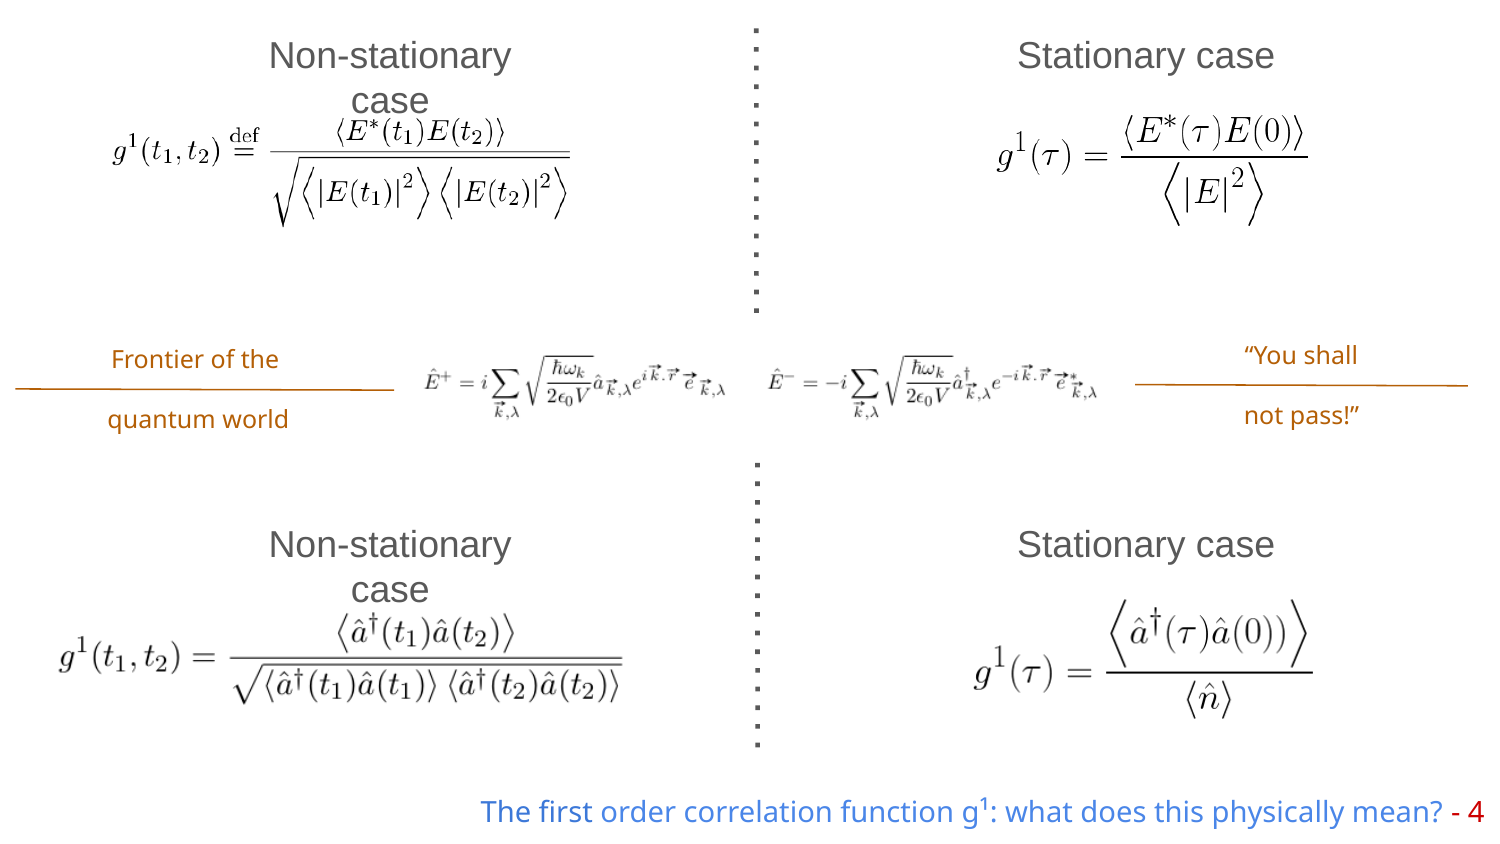

Non-stationary case
Stationary case
“You shall
not pass!”
Frontier of the
quantum world
Non-stationary case
Stationary case
The first order correlation function g¹: what does this physically mean? - 4